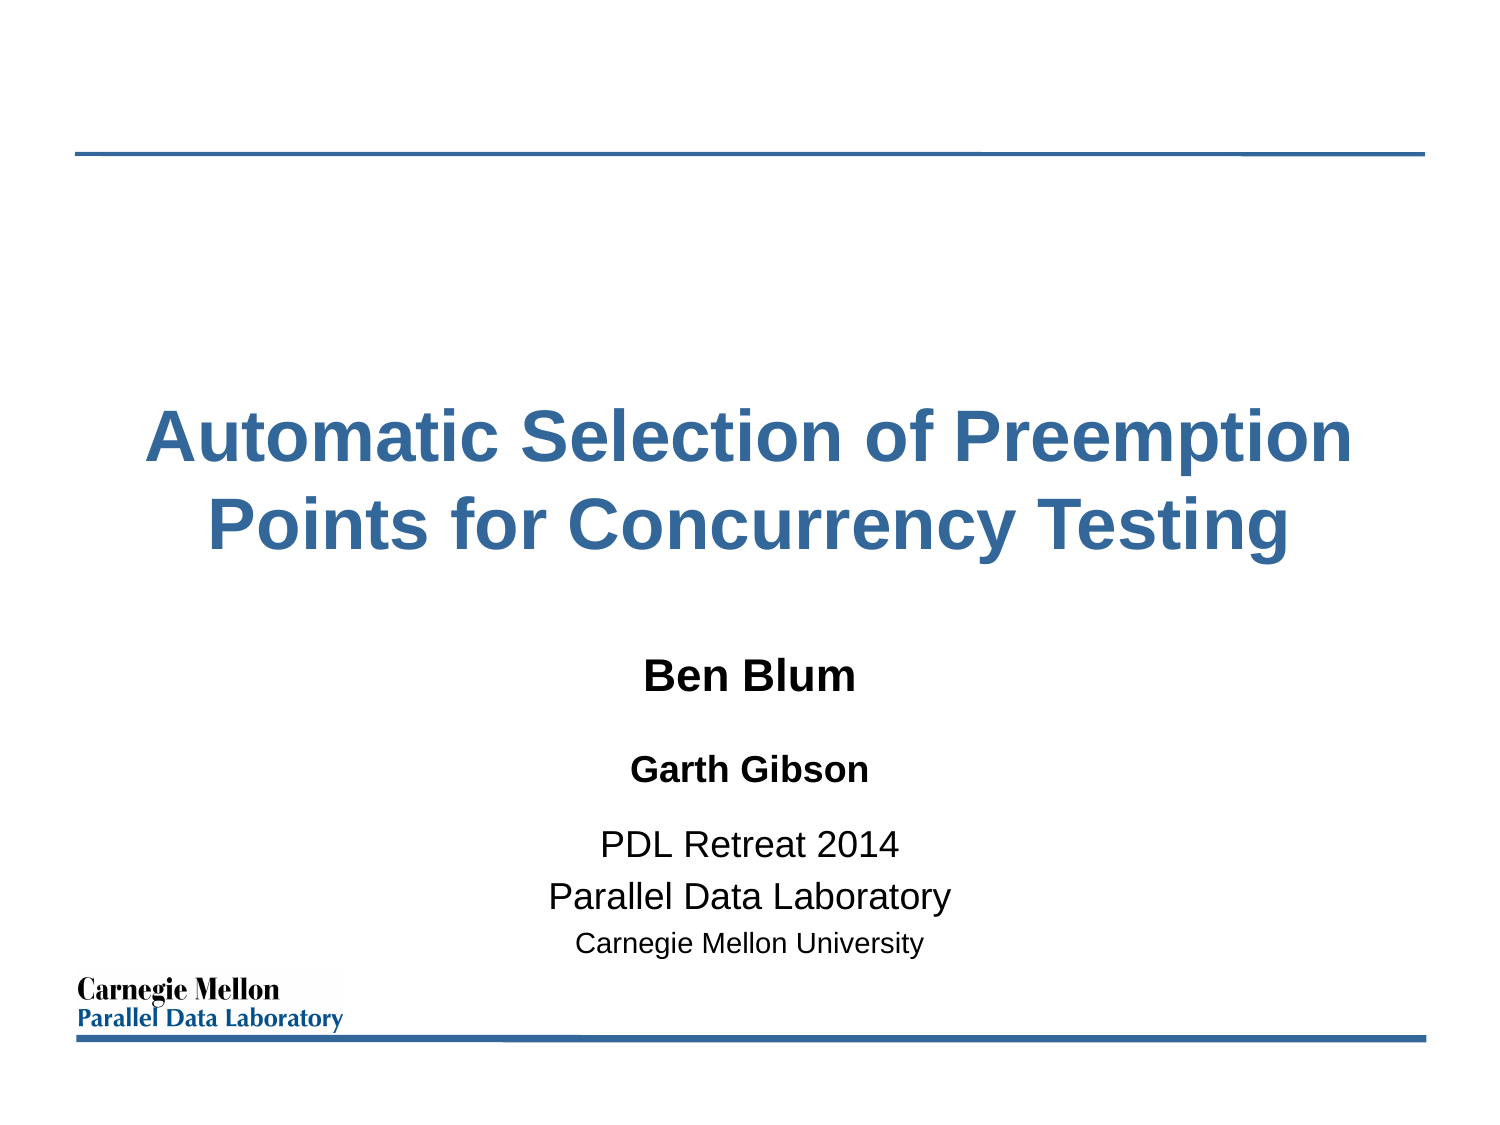

# Automatic Selection of Preemption Points for Concurrency Testing
Ben Blum
Garth Gibson
PDL Retreat 2014
Parallel Data Laboratory
Carnegie Mellon University